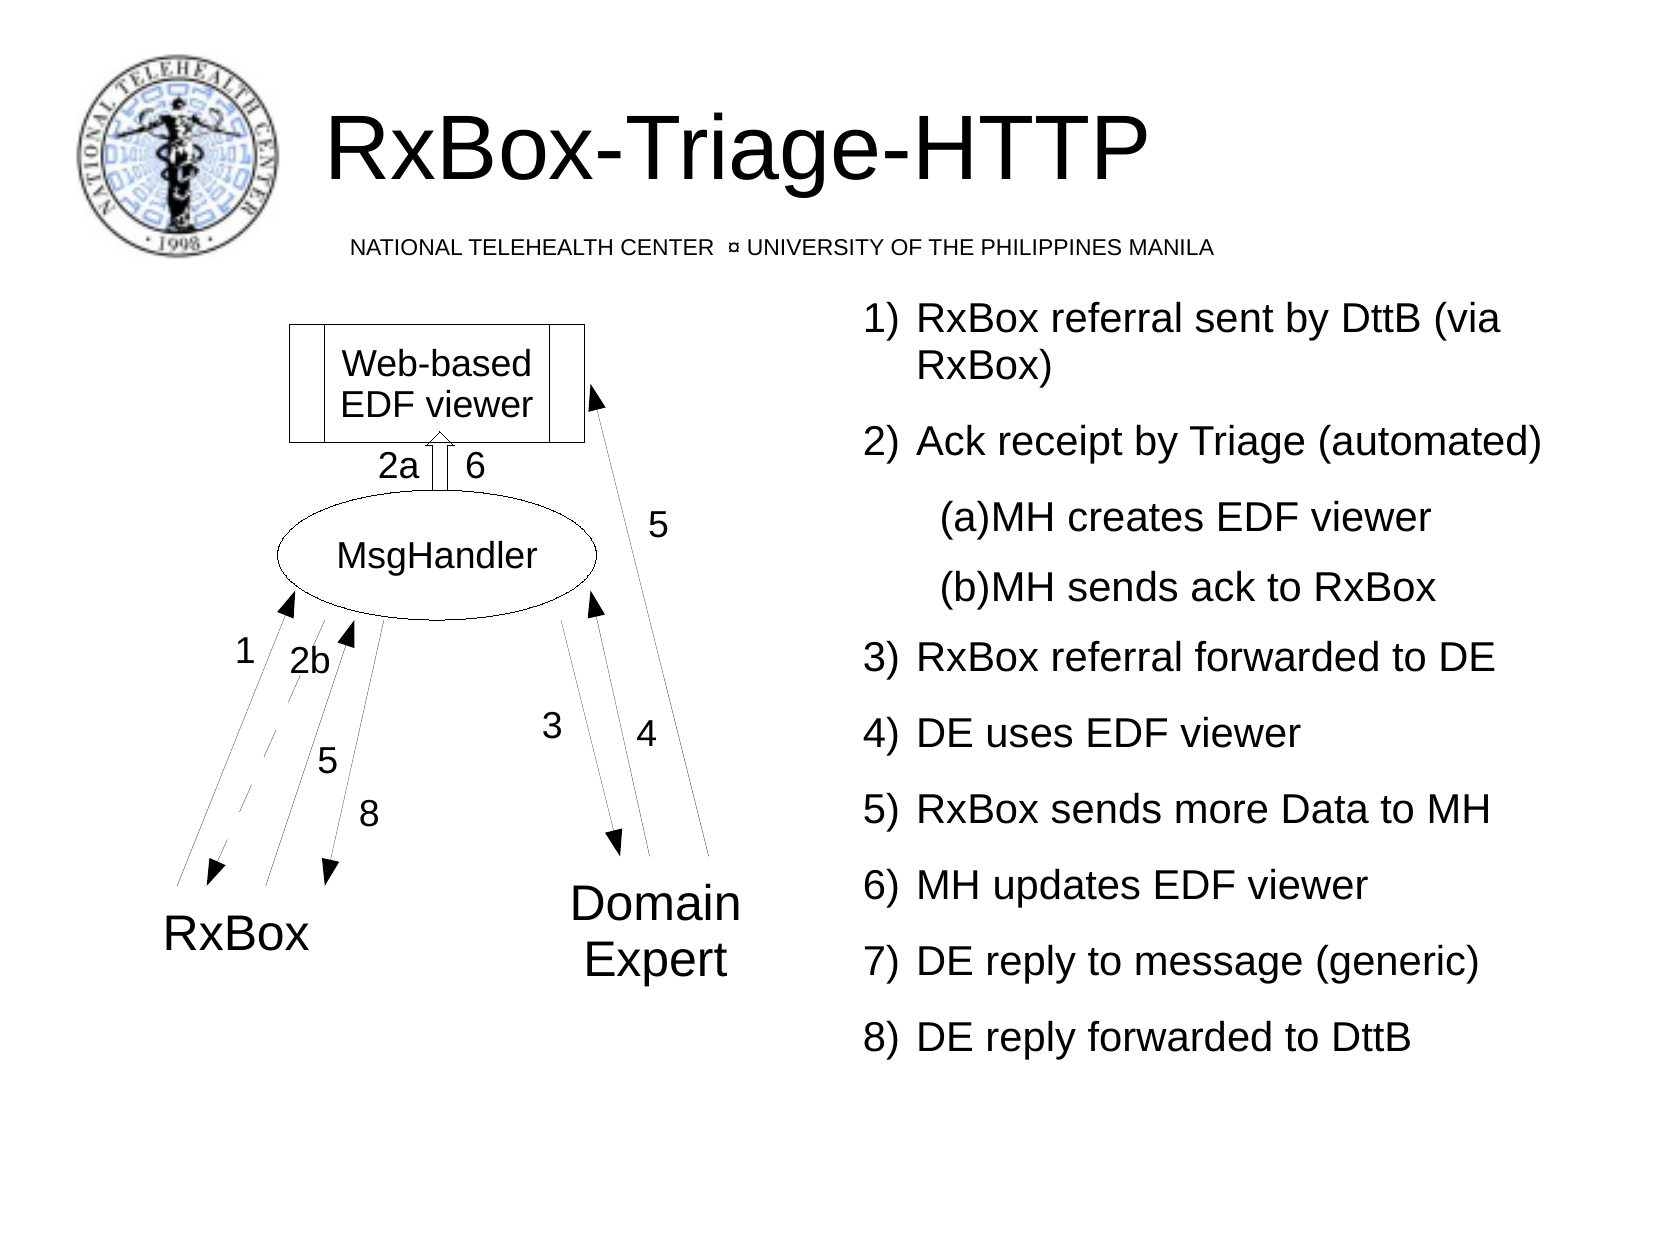

# RxBox-Triage-HTTP
RxBox referral sent by DttB (via RxBox)
Ack receipt by Triage (automated)
MH creates EDF viewer
MH sends ack to RxBox
RxBox referral forwarded to DE
DE uses EDF viewer
RxBox sends more Data to MH
MH updates EDF viewer
DE reply to message (generic)
DE reply forwarded to DttB
Web-based
EDF viewer
2a
6
MsgHandler
5
1
2b
3
4
5
8
Domain Expert
RxBox